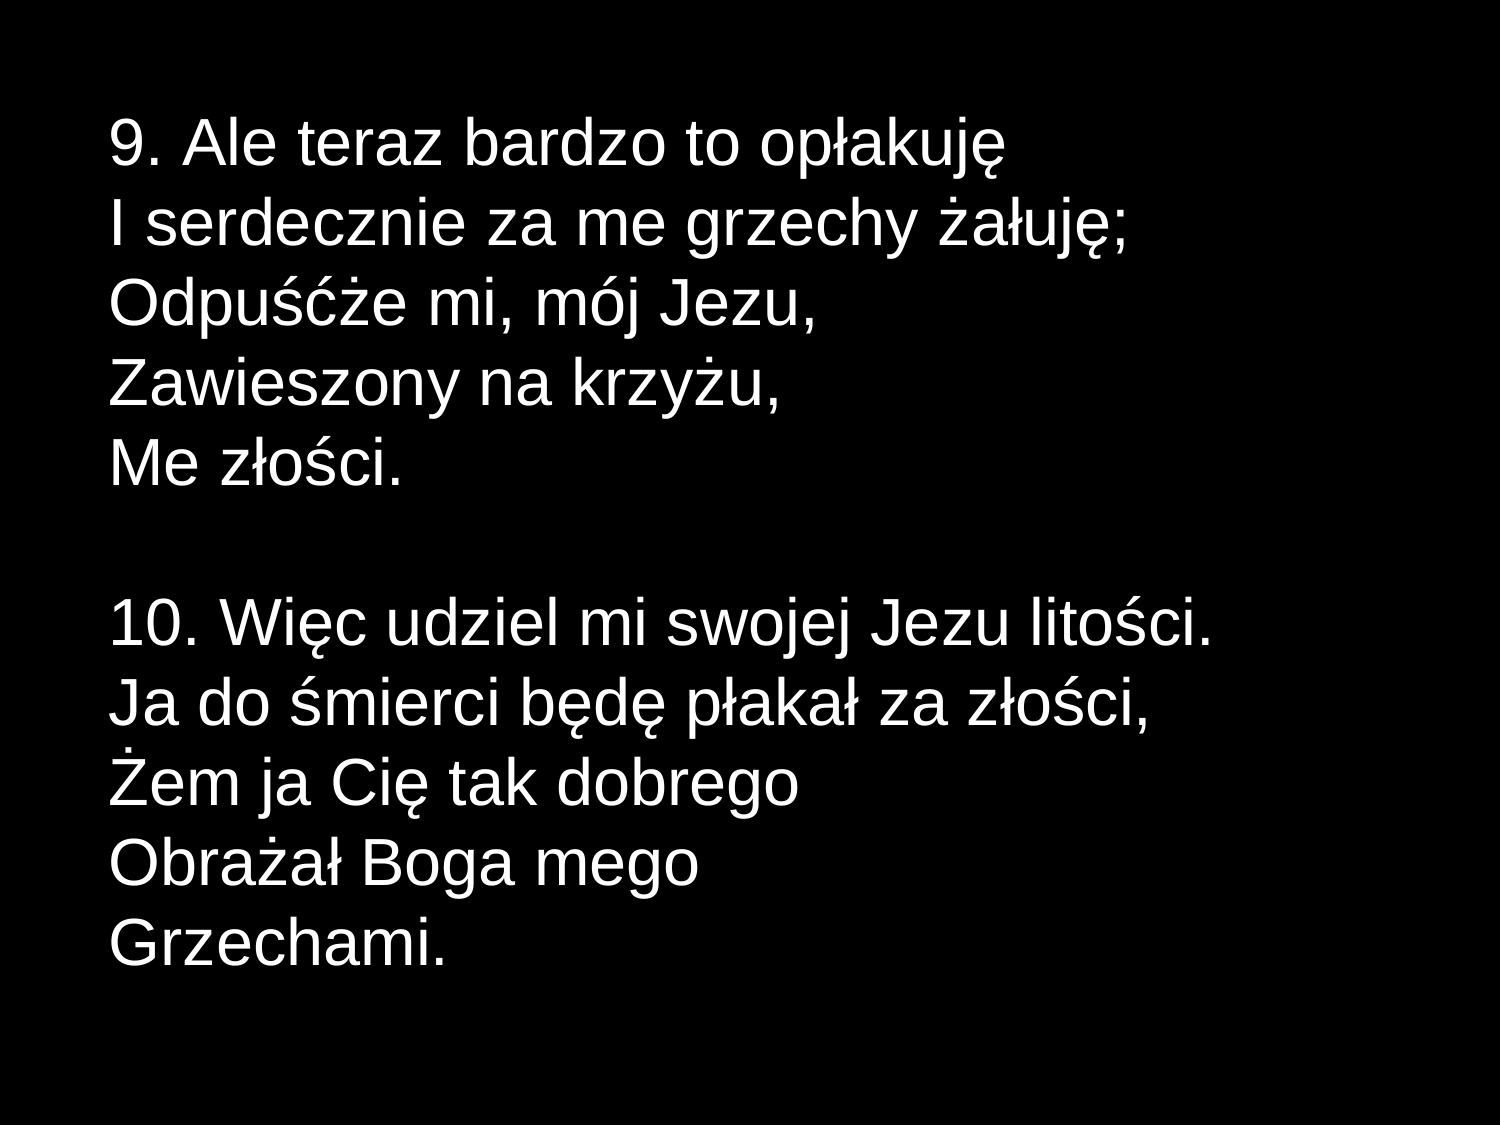

9. Ale teraz bardzo to opłakuję
I serdecznie za me grzechy żałuję;
Odpuśćże mi, mój Jezu,
Zawieszony na krzyżu,
Me złości.
10. Więc udziel mi swojej Jezu litości.
Ja do śmierci będę płakał za złości,
Żem ja Cię tak dobrego
Obrażał Boga mego
Grzechami.